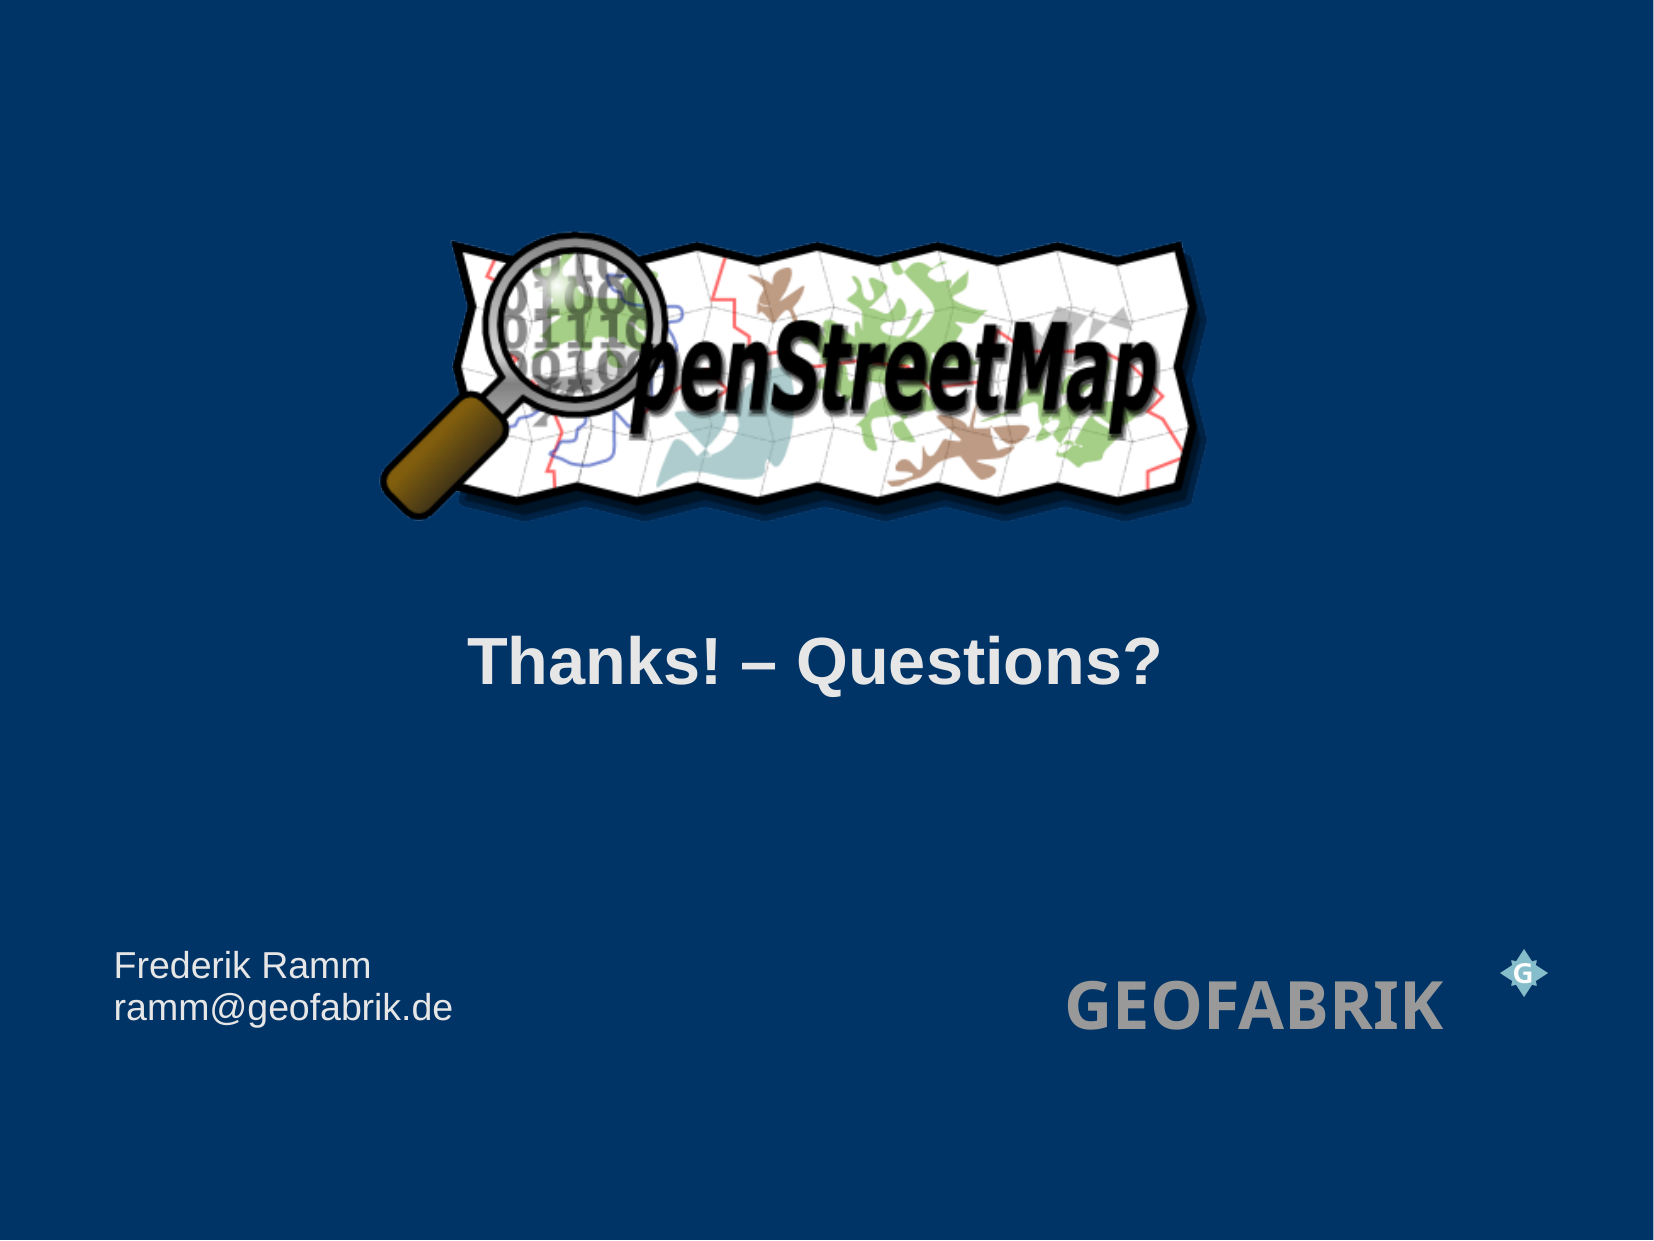

Thanks! – Questions?
Frederik Ramm
ramm@geofabrik.de
GEOFABRIK